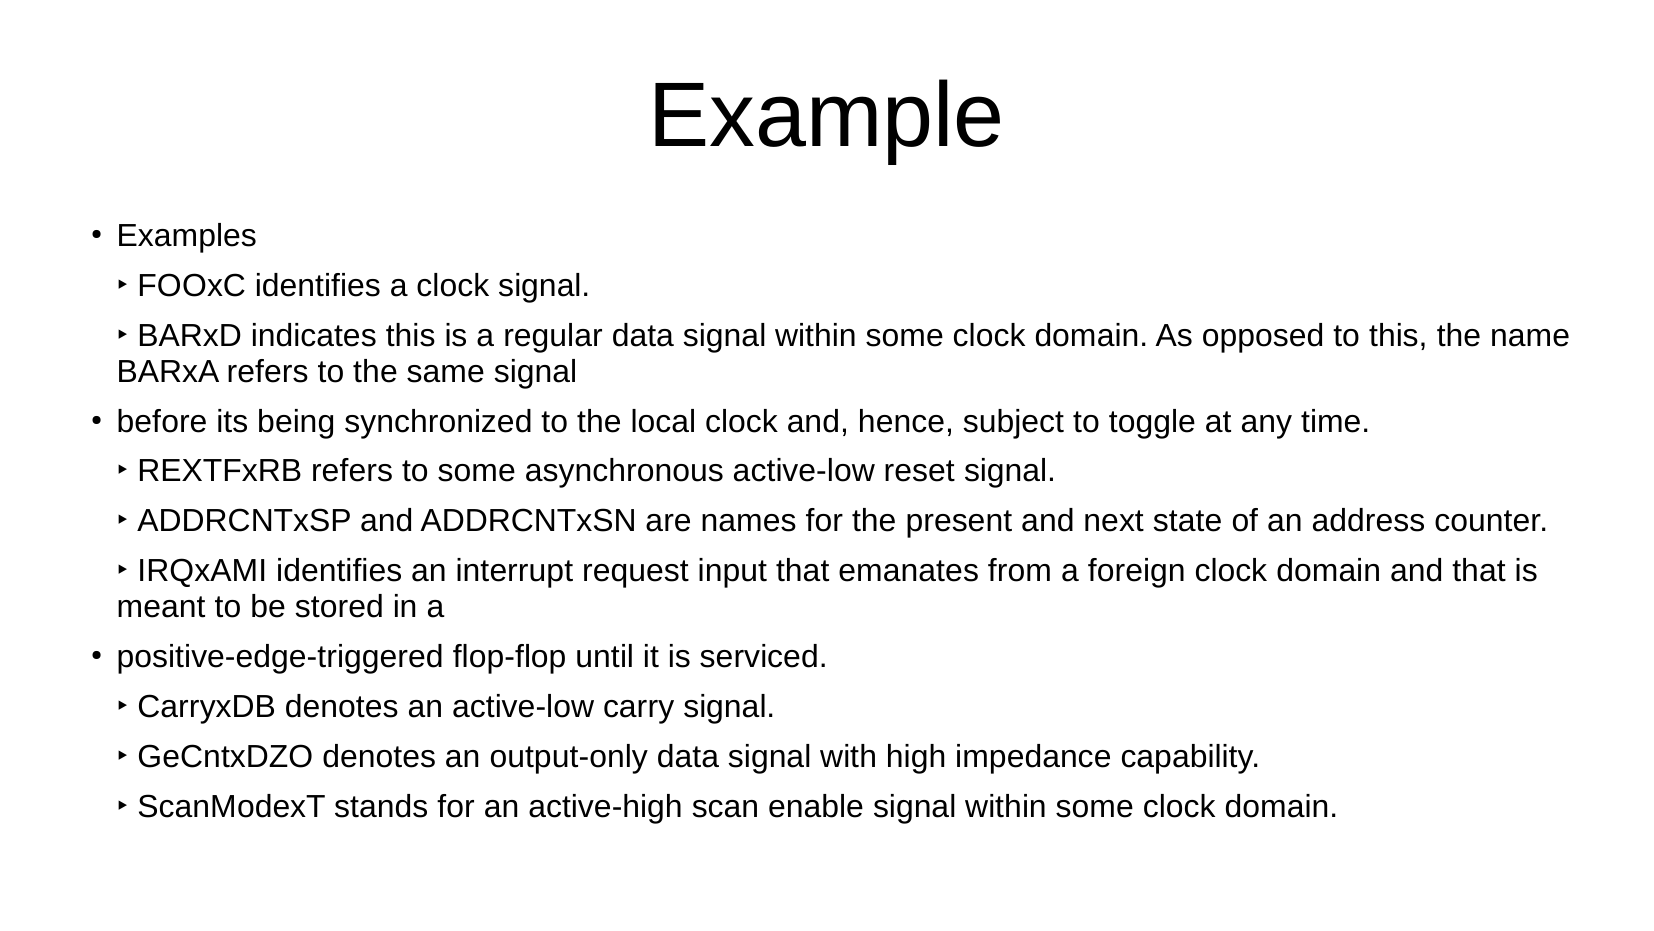

# Example
Examples
‣ FOOxC identifies a clock signal.
‣ BARxD indicates this is a regular data signal within some clock domain. As opposed to this, the name BARxA refers to the same signal
before its being synchronized to the local clock and, hence, subject to toggle at any time.
‣ REXTFxRB refers to some asynchronous active-low reset signal.
‣ ADDRCNTxSP and ADDRCNTxSN are names for the present and next state of an address counter.
‣ IRQxAMI identifies an interrupt request input that emanates from a foreign clock domain and that is meant to be stored in a
positive-edge-triggered flop-flop until it is serviced.
‣ CarryxDB denotes an active-low carry signal.
‣ GeCntxDZO denotes an output-only data signal with high impedance capability.
‣ ScanModexT stands for an active-high scan enable signal within some clock domain.